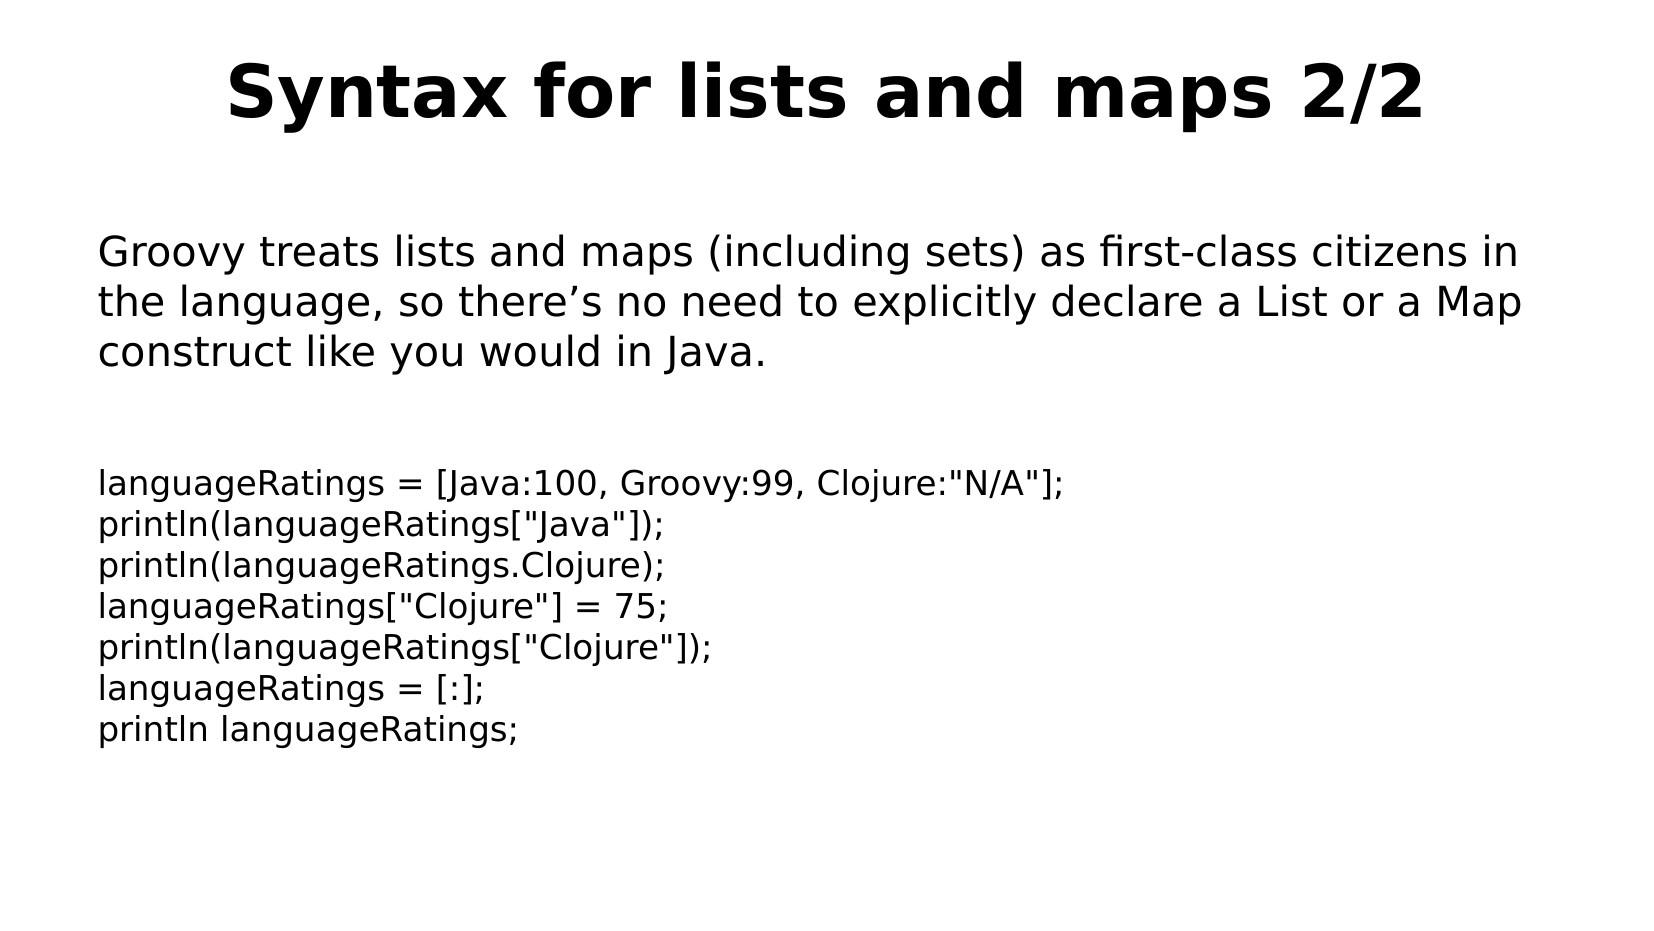

# Syntax for lists and maps 2/2
Groovy treats lists and maps (including sets) as first-class citizens in the language, so there’s no need to explicitly declare a List or a Map construct like you would in Java.
languageRatings = [Java:100, Groovy:99, Clojure:"N/A"];
println(languageRatings["Java"]);
println(languageRatings.Clojure);
languageRatings["Clojure"] = 75;
println(languageRatings["Clojure"]);
languageRatings = [:];
println languageRatings;